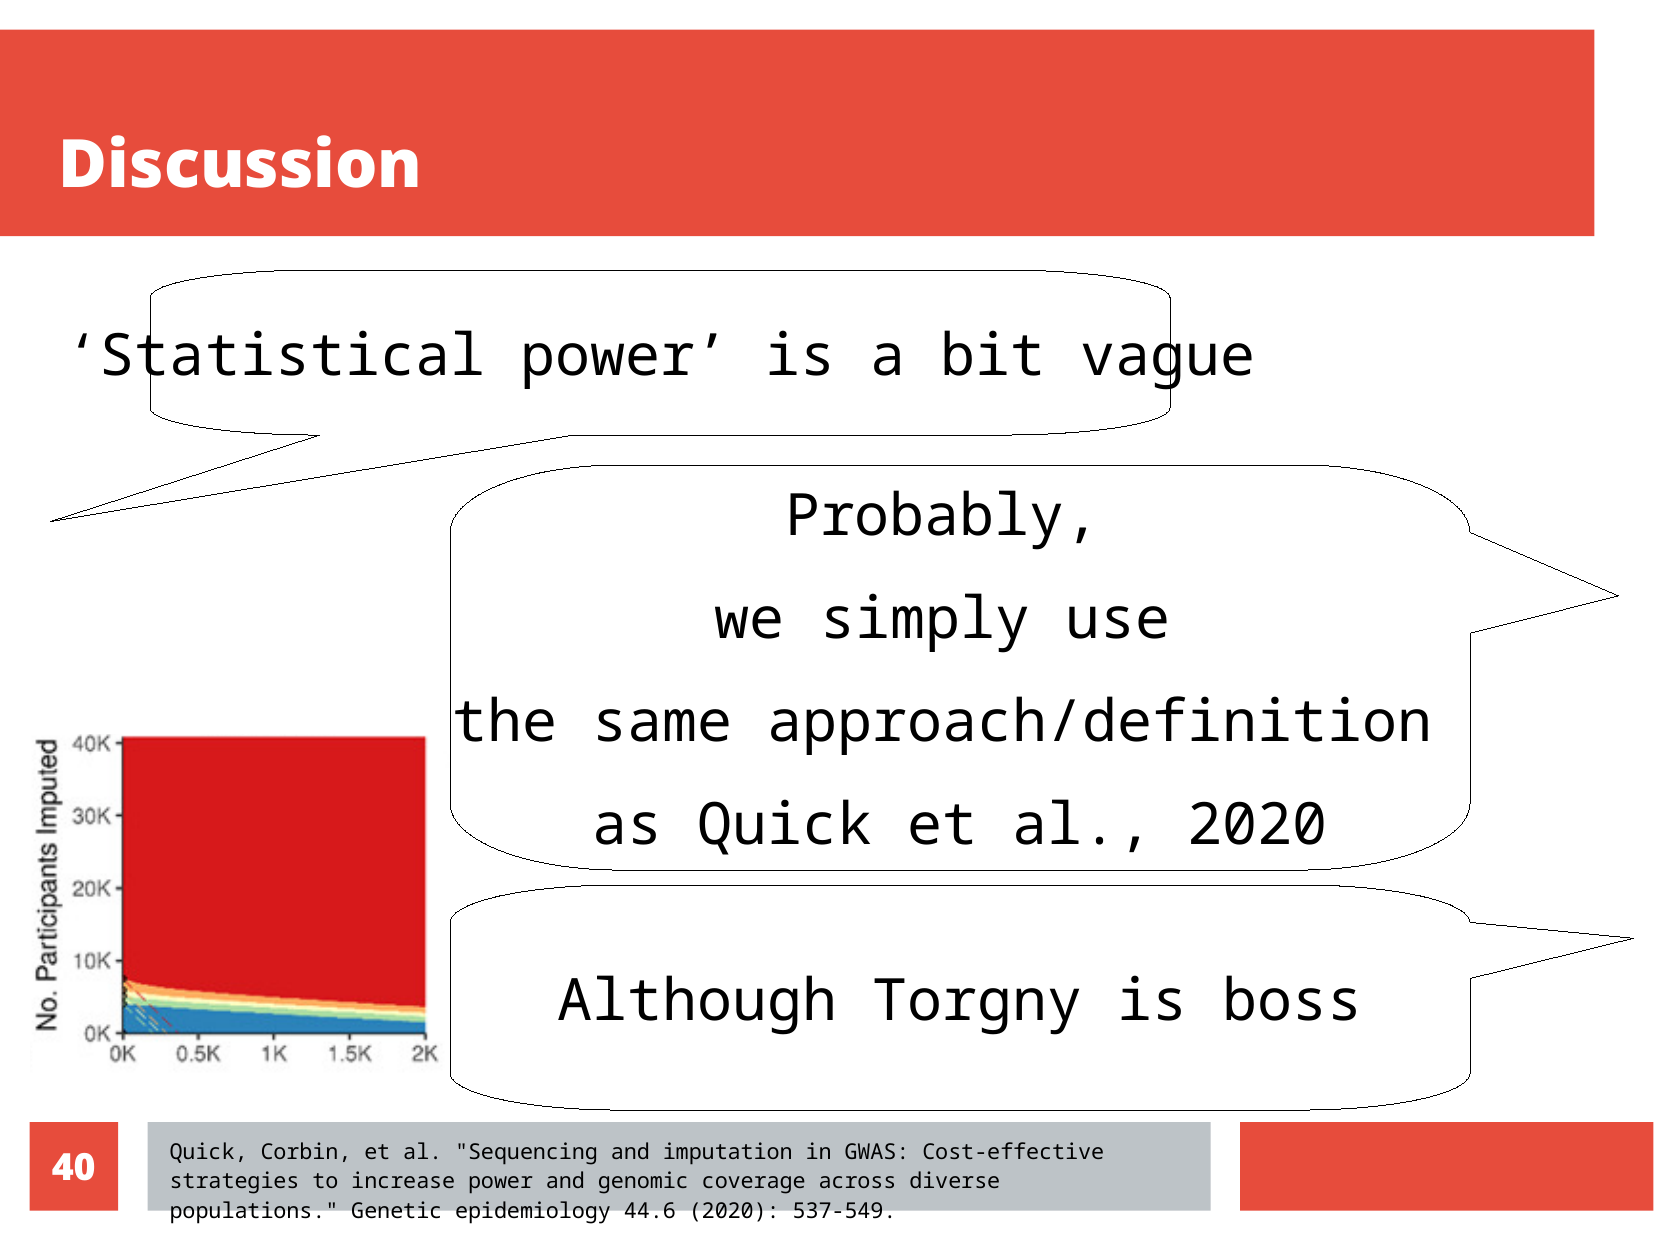

# Discussion
‘Statistical power’ is a bit vague
Probably,
we simply use
the same approach/definition
as Quick et al., 2020
Although Torgny is boss
40
Quick, Corbin, et al. "Sequencing and imputation in GWAS: Cost‐effective strategies to increase power and genomic coverage across diverse populations." Genetic epidemiology 44.6 (2020): 537-549.